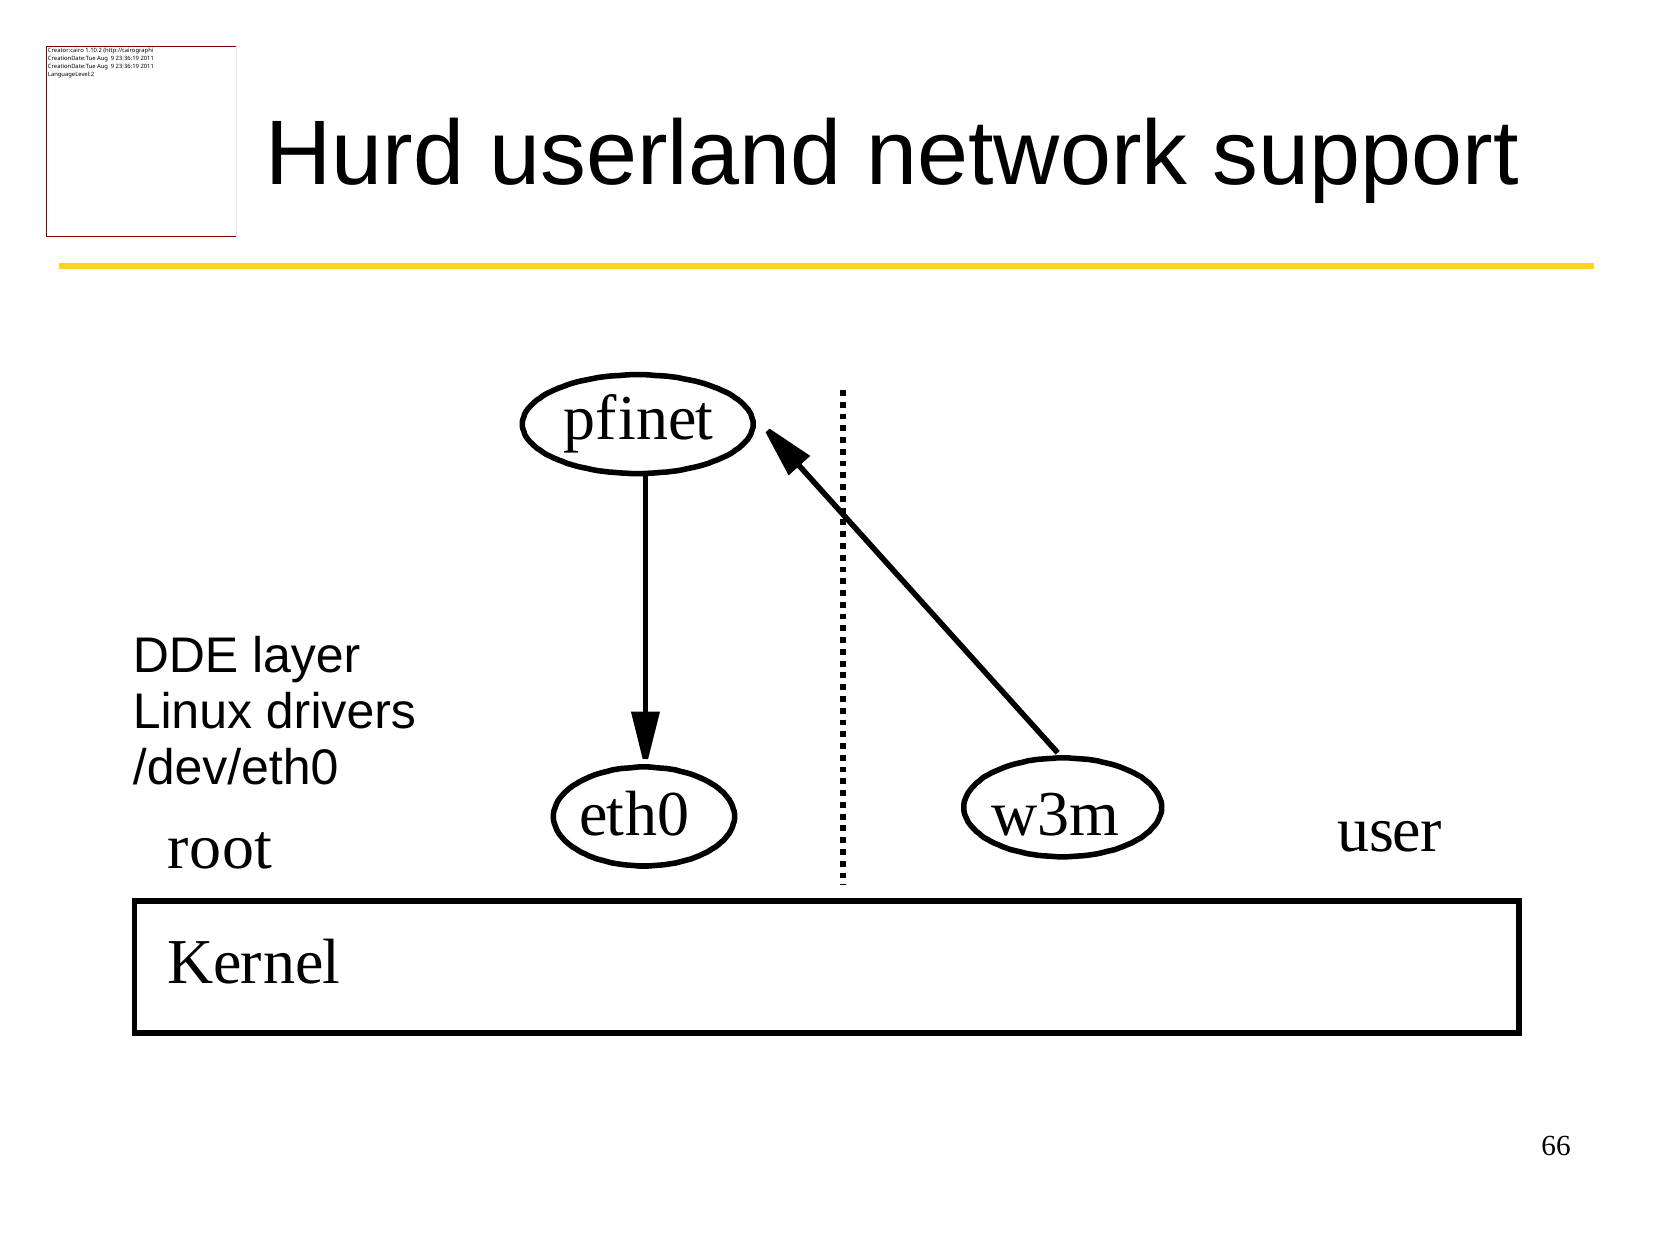

# Hurd userland network support
DDE layer
Linux drivers
/dev/eth0
66